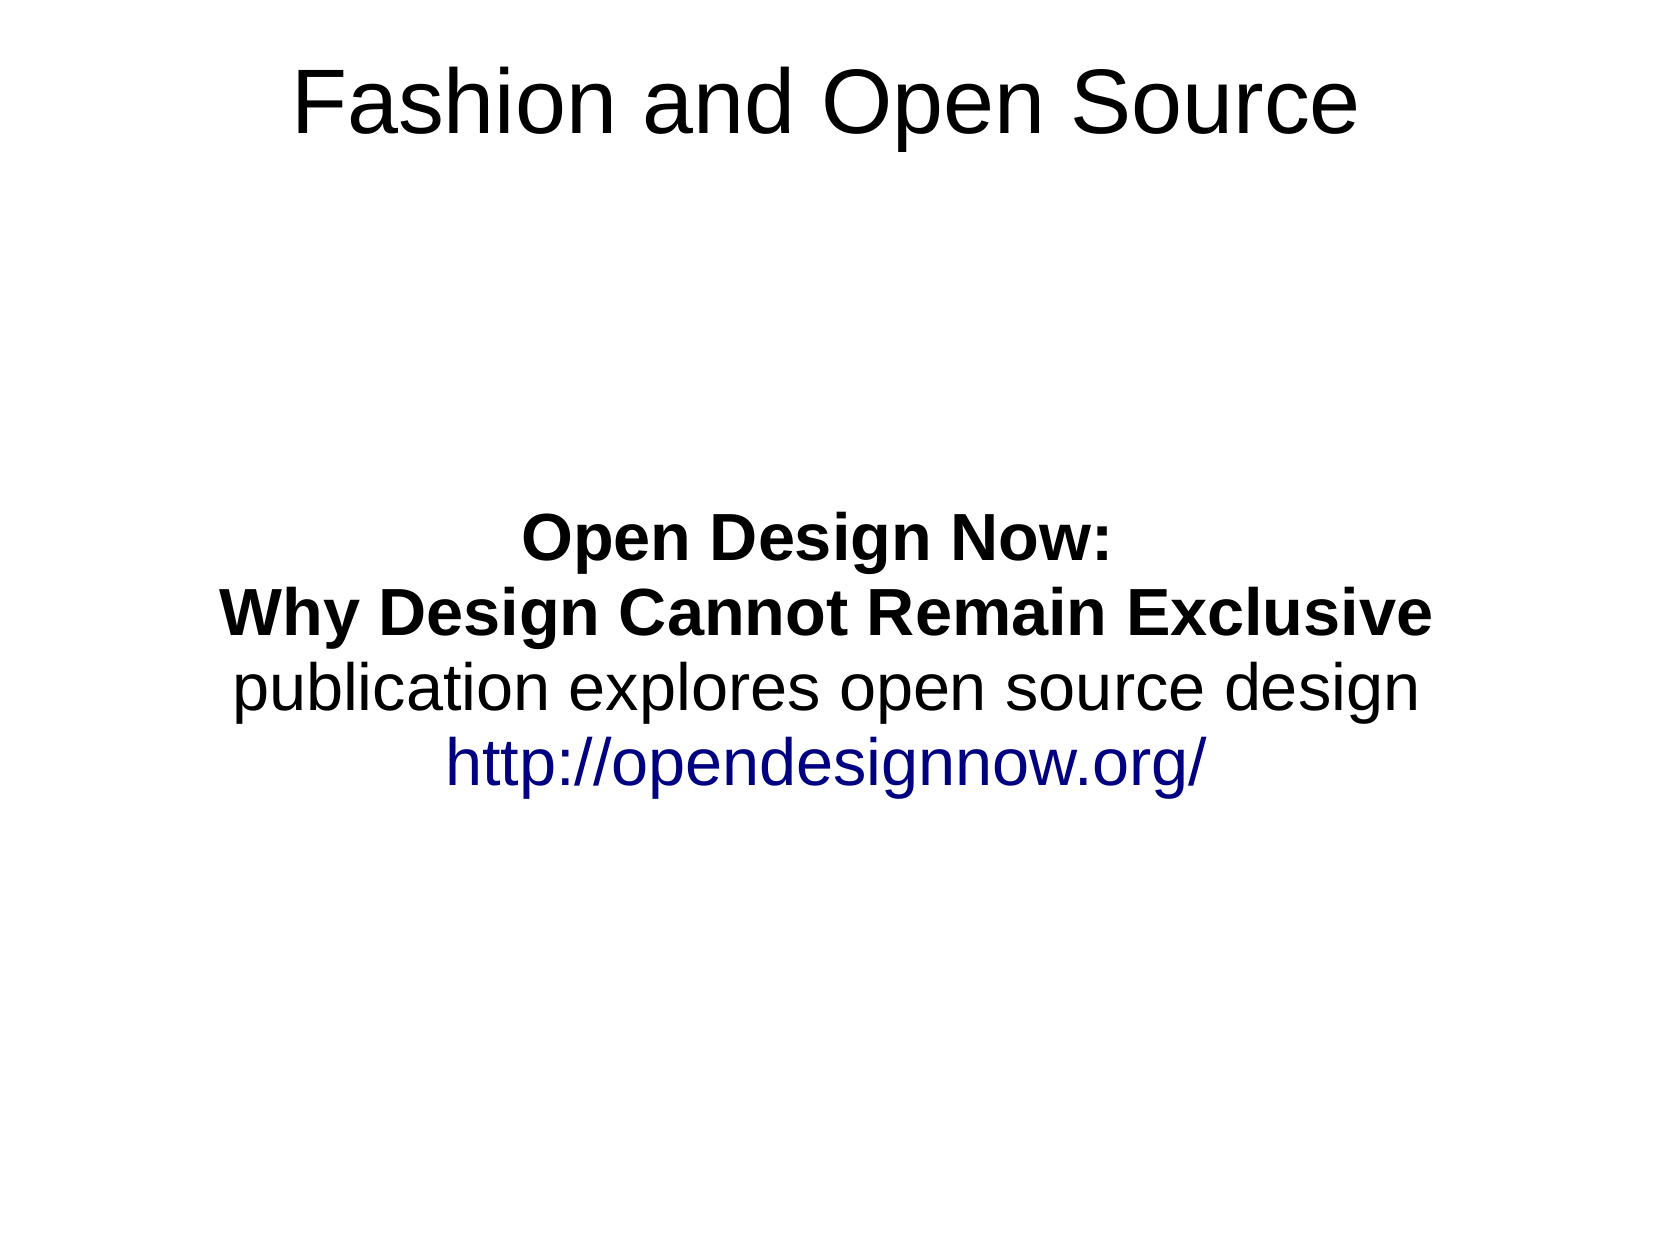

# Fashion and Open Source
Open Design Now:
Why Design Cannot Remain Exclusive
publication explores open source design
http://opendesignnow.org/